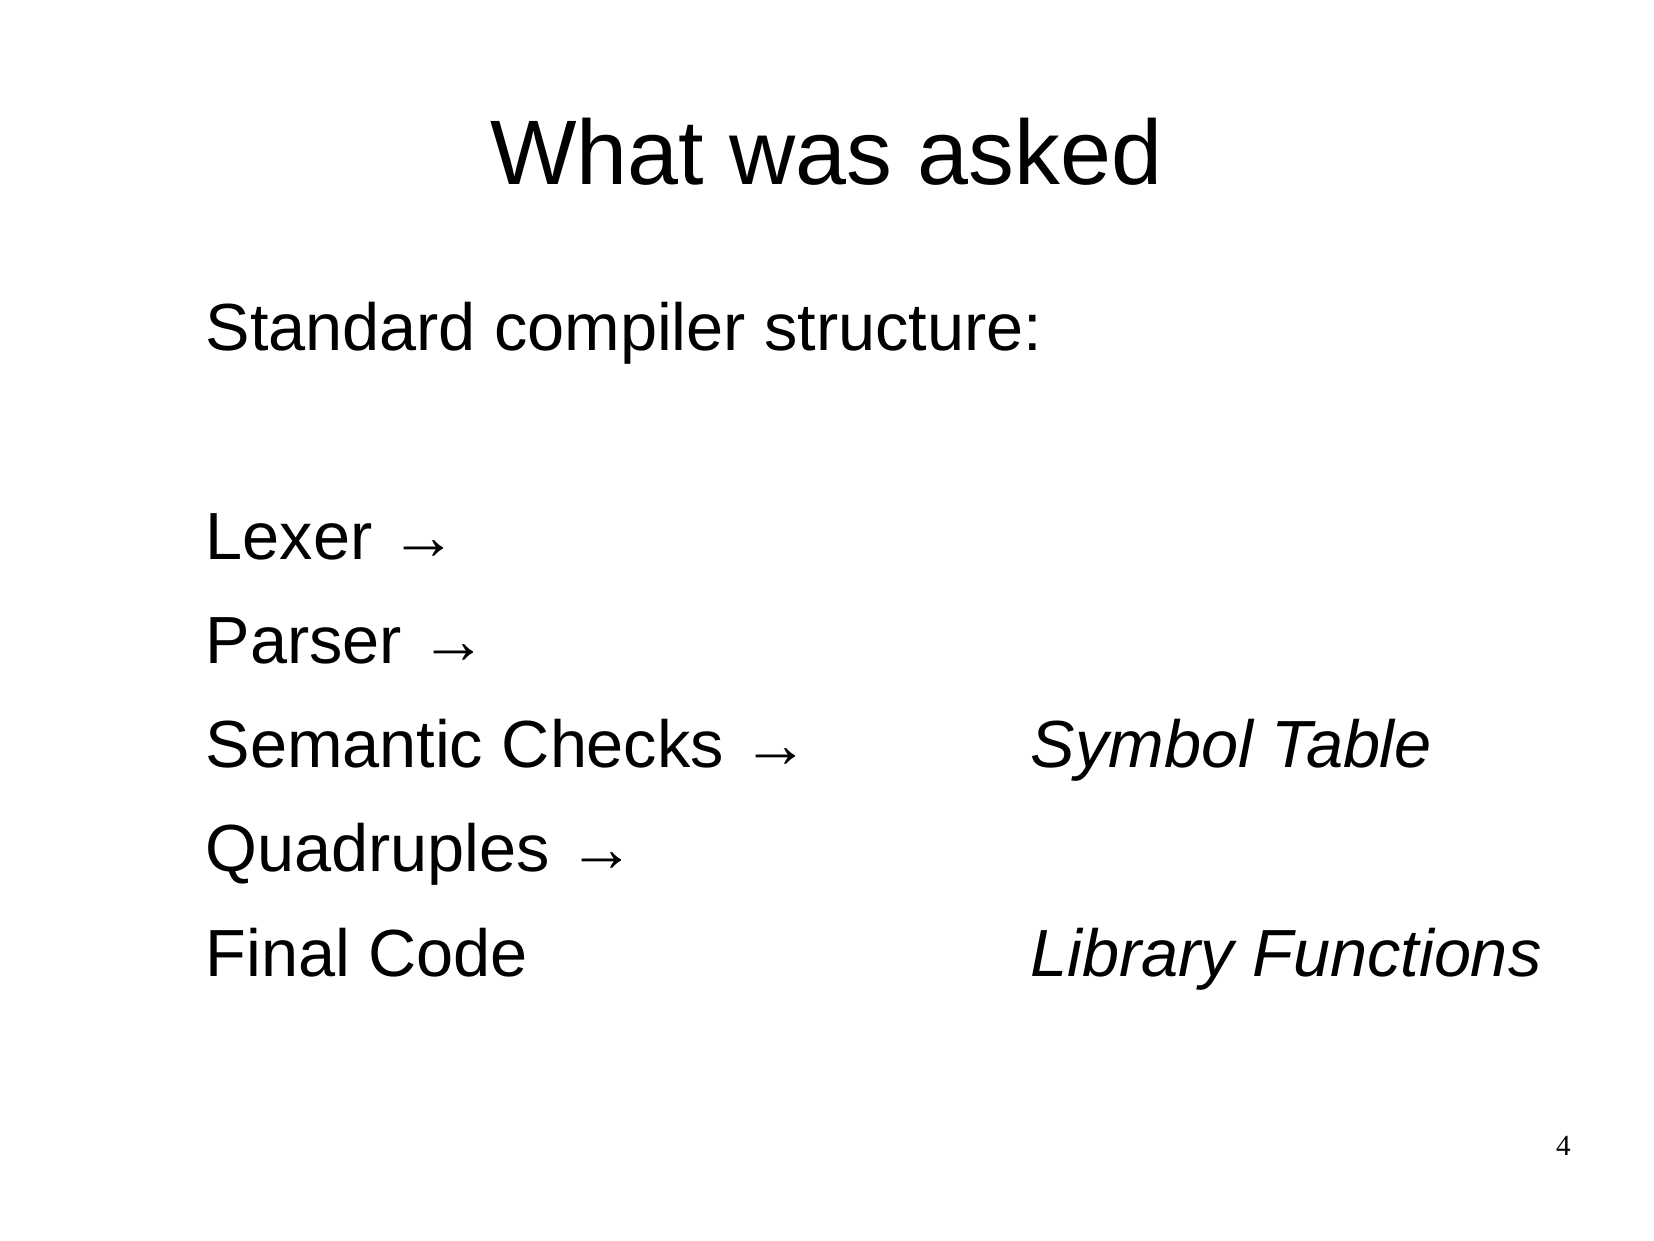

# What was asked
Standard compiler structure:
Lexer →
Parser →
Semantic Checks →			Symbol Table
Quadruples →
Final Code							Library Functions
4